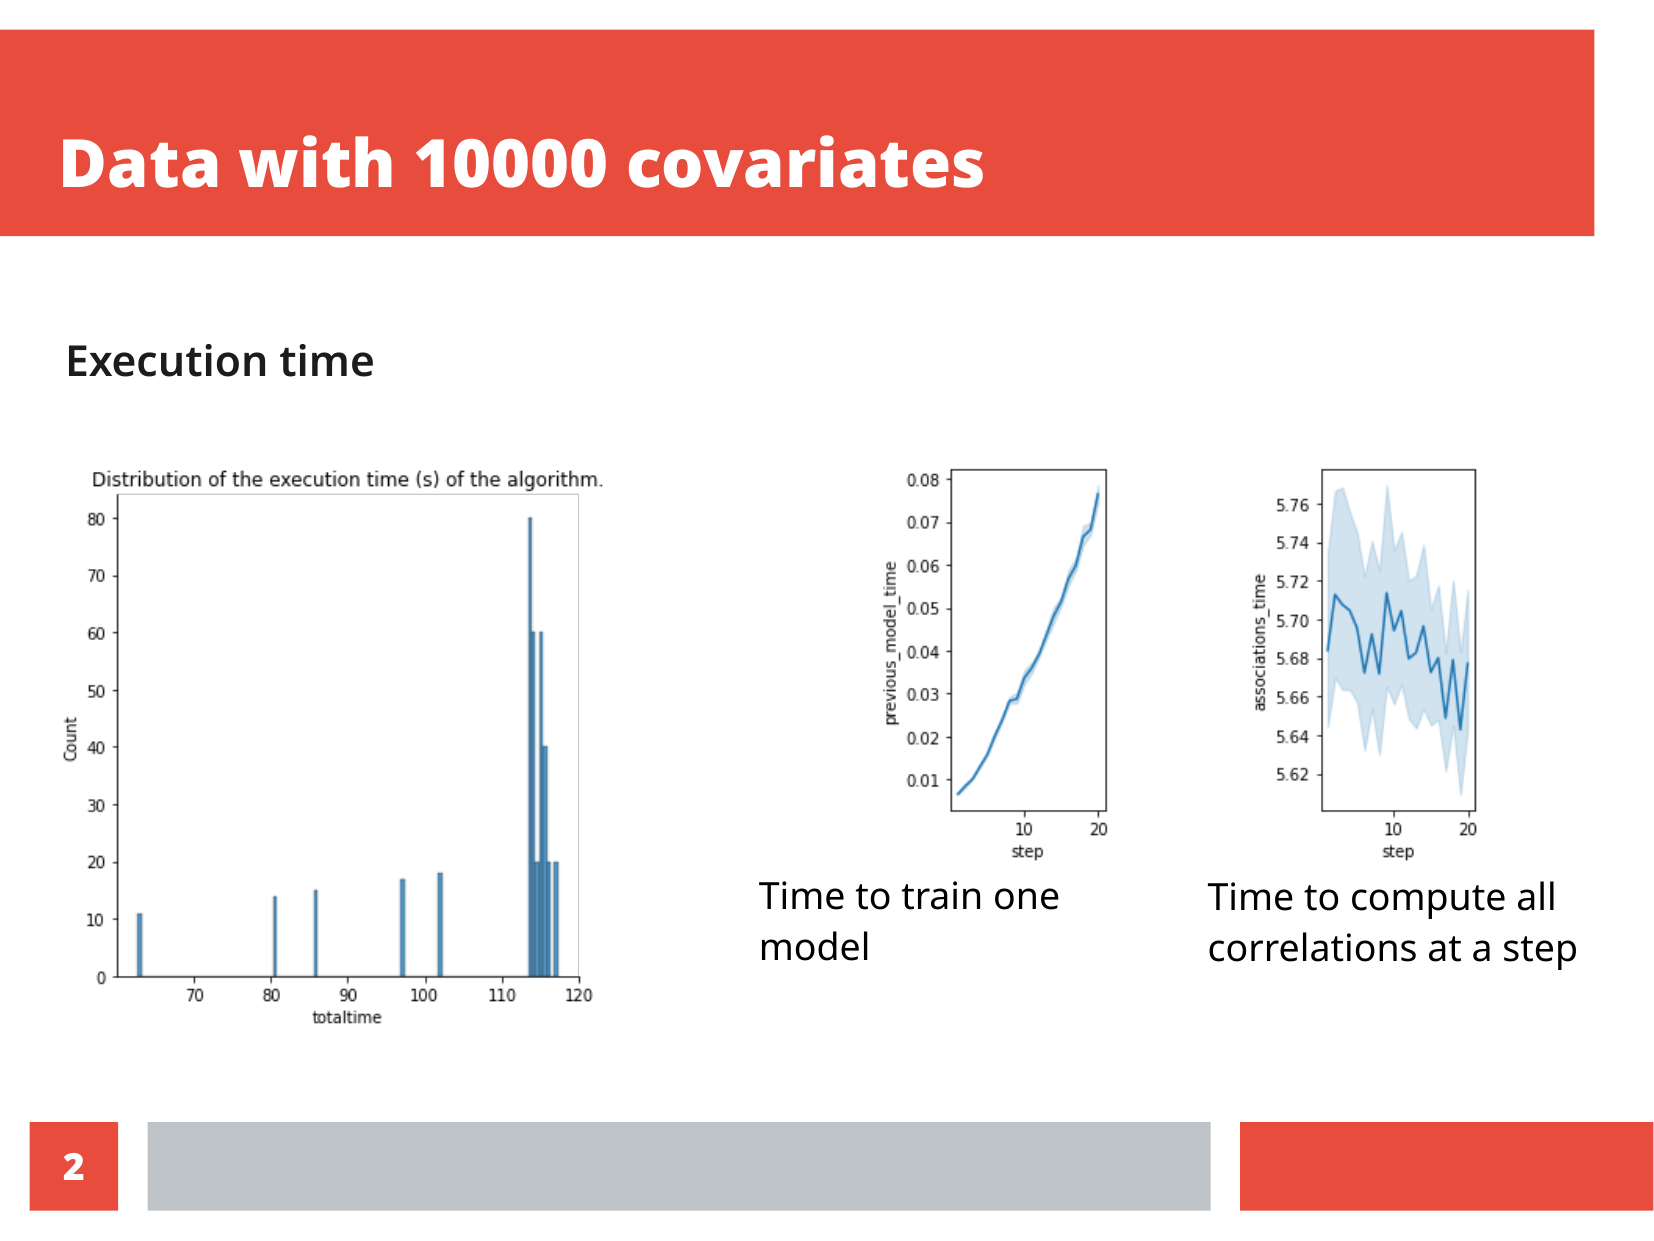

# Data with 10000 covariates
Execution time
Time to train one
model
Time to compute all
correlations at a step
2